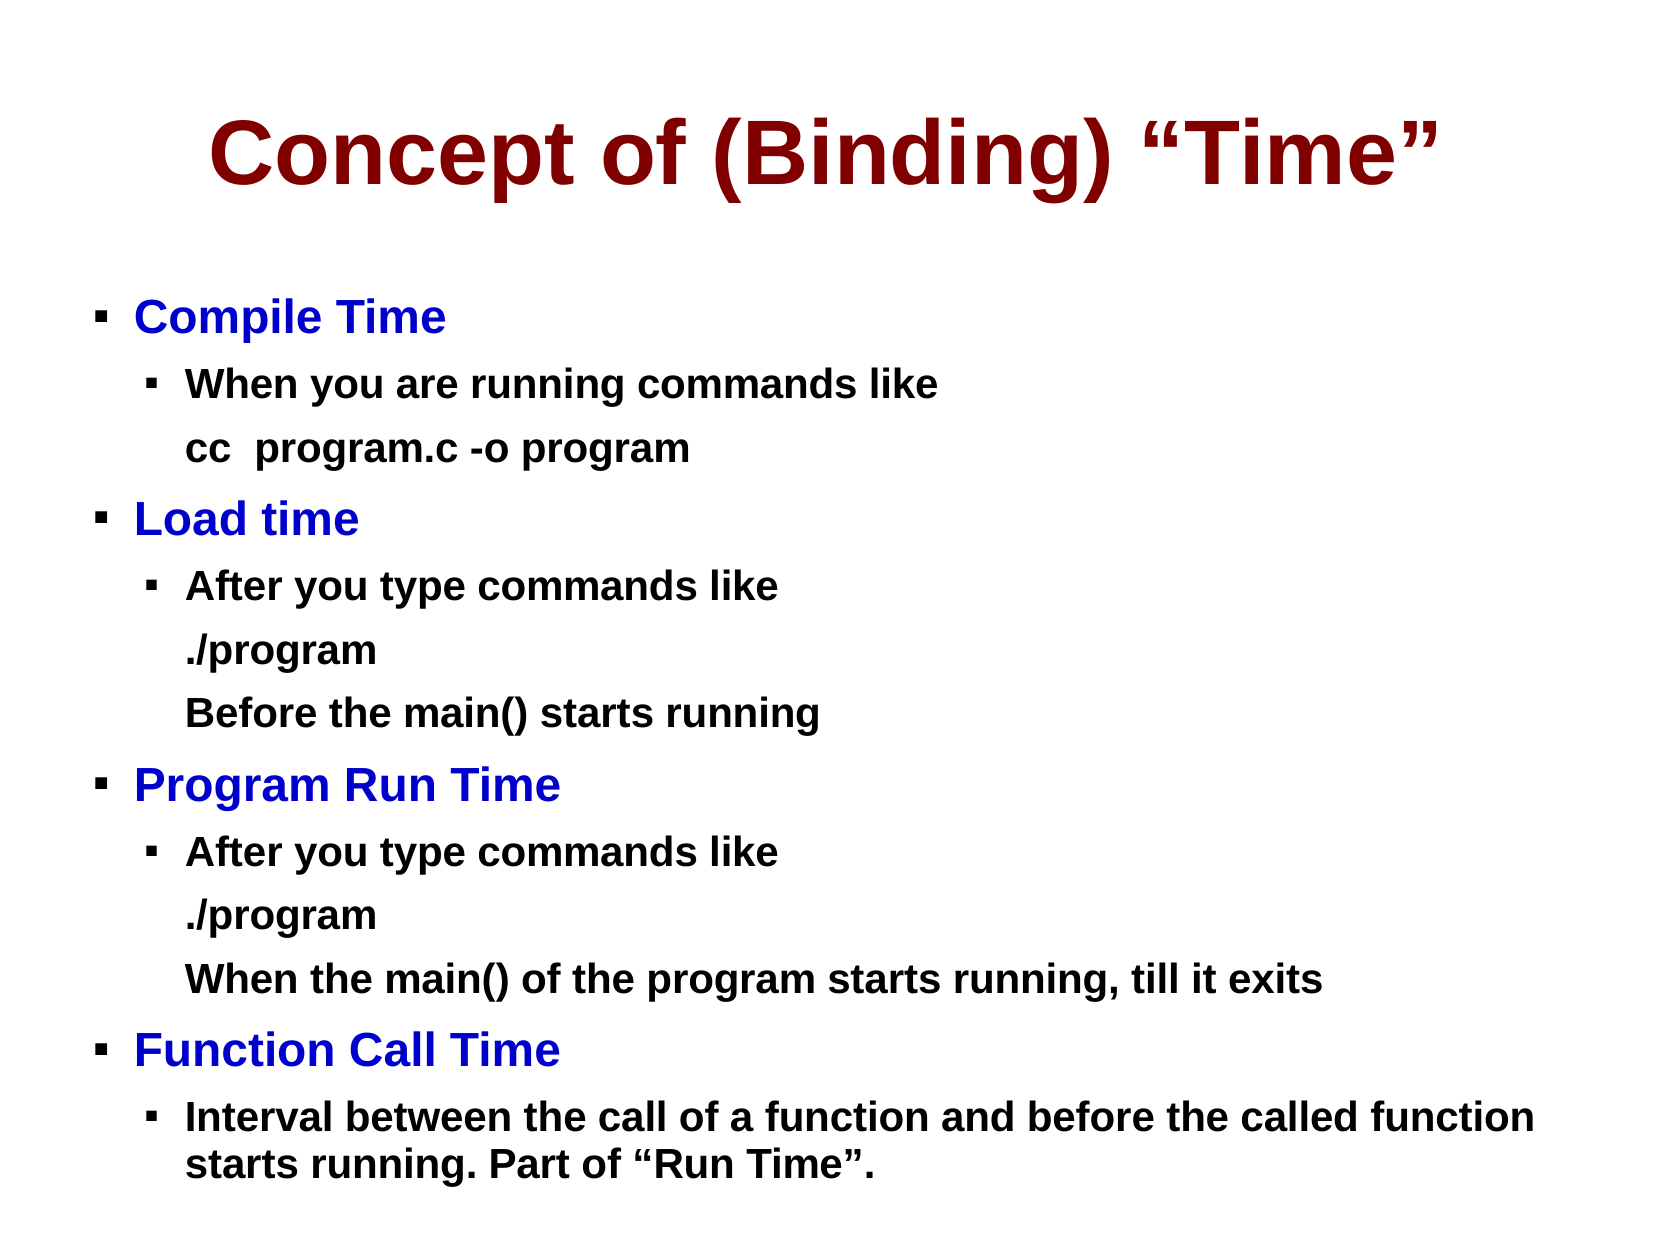

# Concept of (Binding) “Time”
Compile Time
When you are running commands like
cc program.c -o program
Load time
After you type commands like
./program
Before the main() starts running
Program Run Time
After you type commands like
./program
When the main() of the program starts running, till it exits
Function Call Time
Interval between the call of a function and before the called function starts running. Part of “Run Time”.